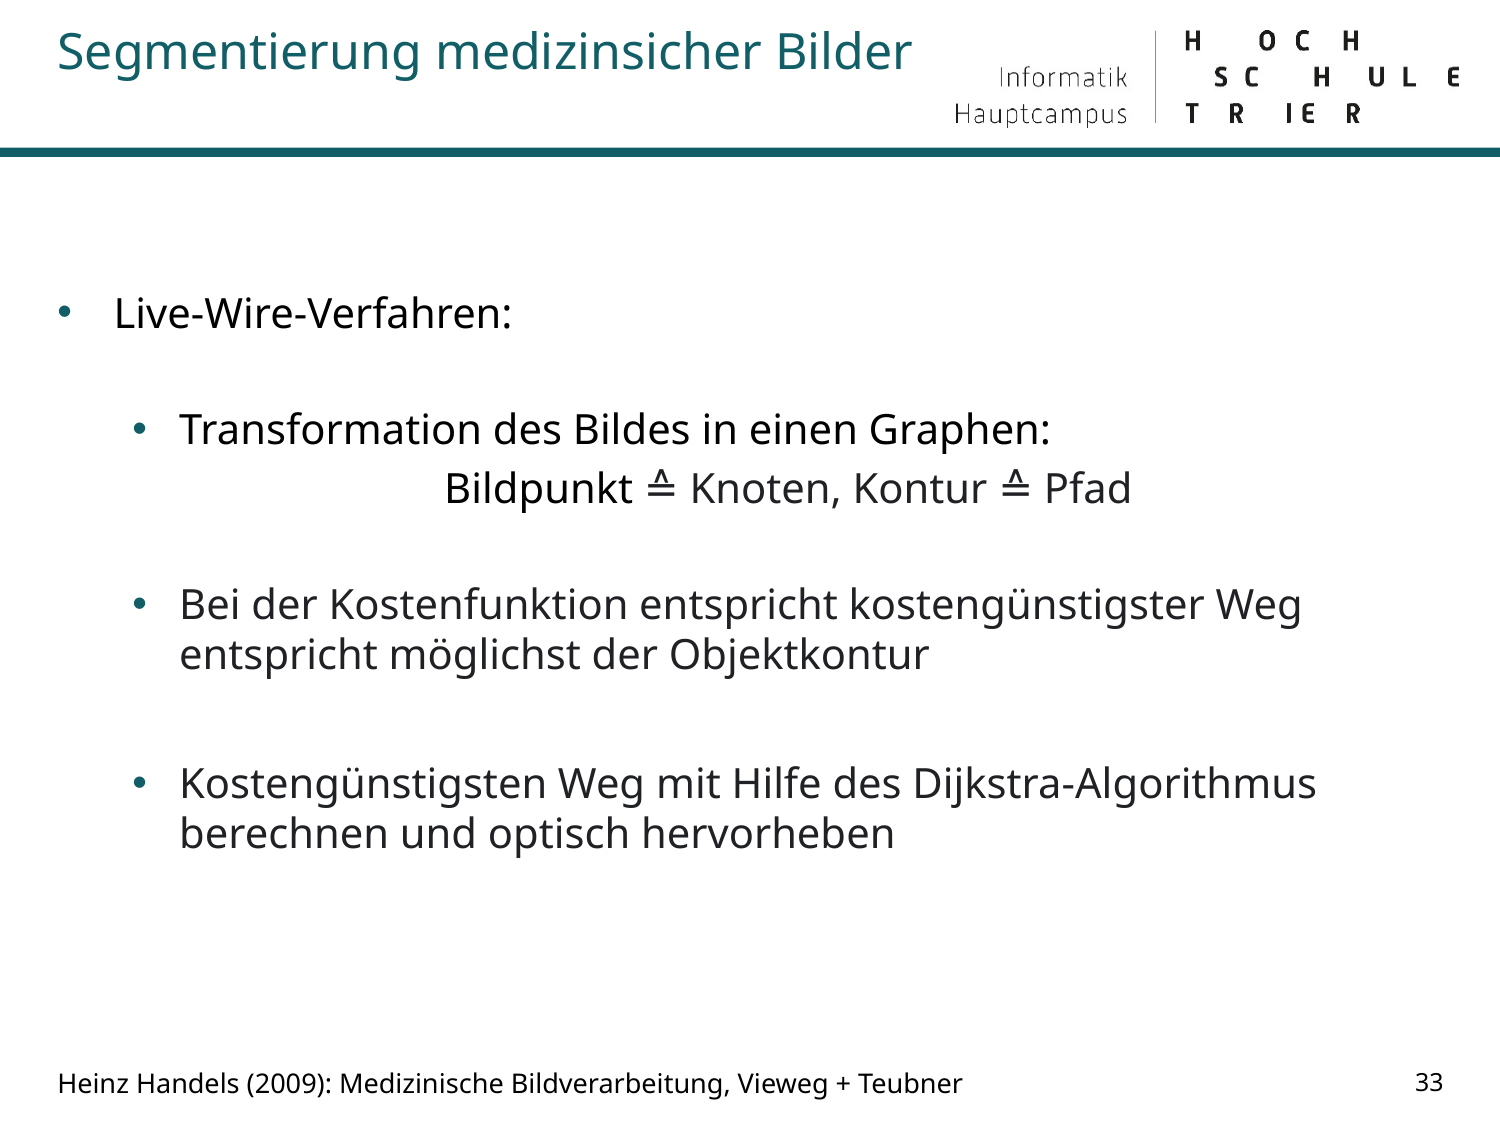

Segmentierung medizinsicher Bilder
# Live-Wire-Verfahren:
Transformation des Bildes in einen Graphen:
			Bildpunkt ≙ Knoten, Kontur ≙ Pfad
Bei der Kostenfunktion entspricht kostengünstigster Weg entspricht möglichst der Objektkontur
Kostengünstigsten Weg mit Hilfe des Dijkstra-Algorithmus berechnen und optisch hervorheben
Heinz Handels (2009): Medizinische Bildverarbeitung, Vieweg + Teubner